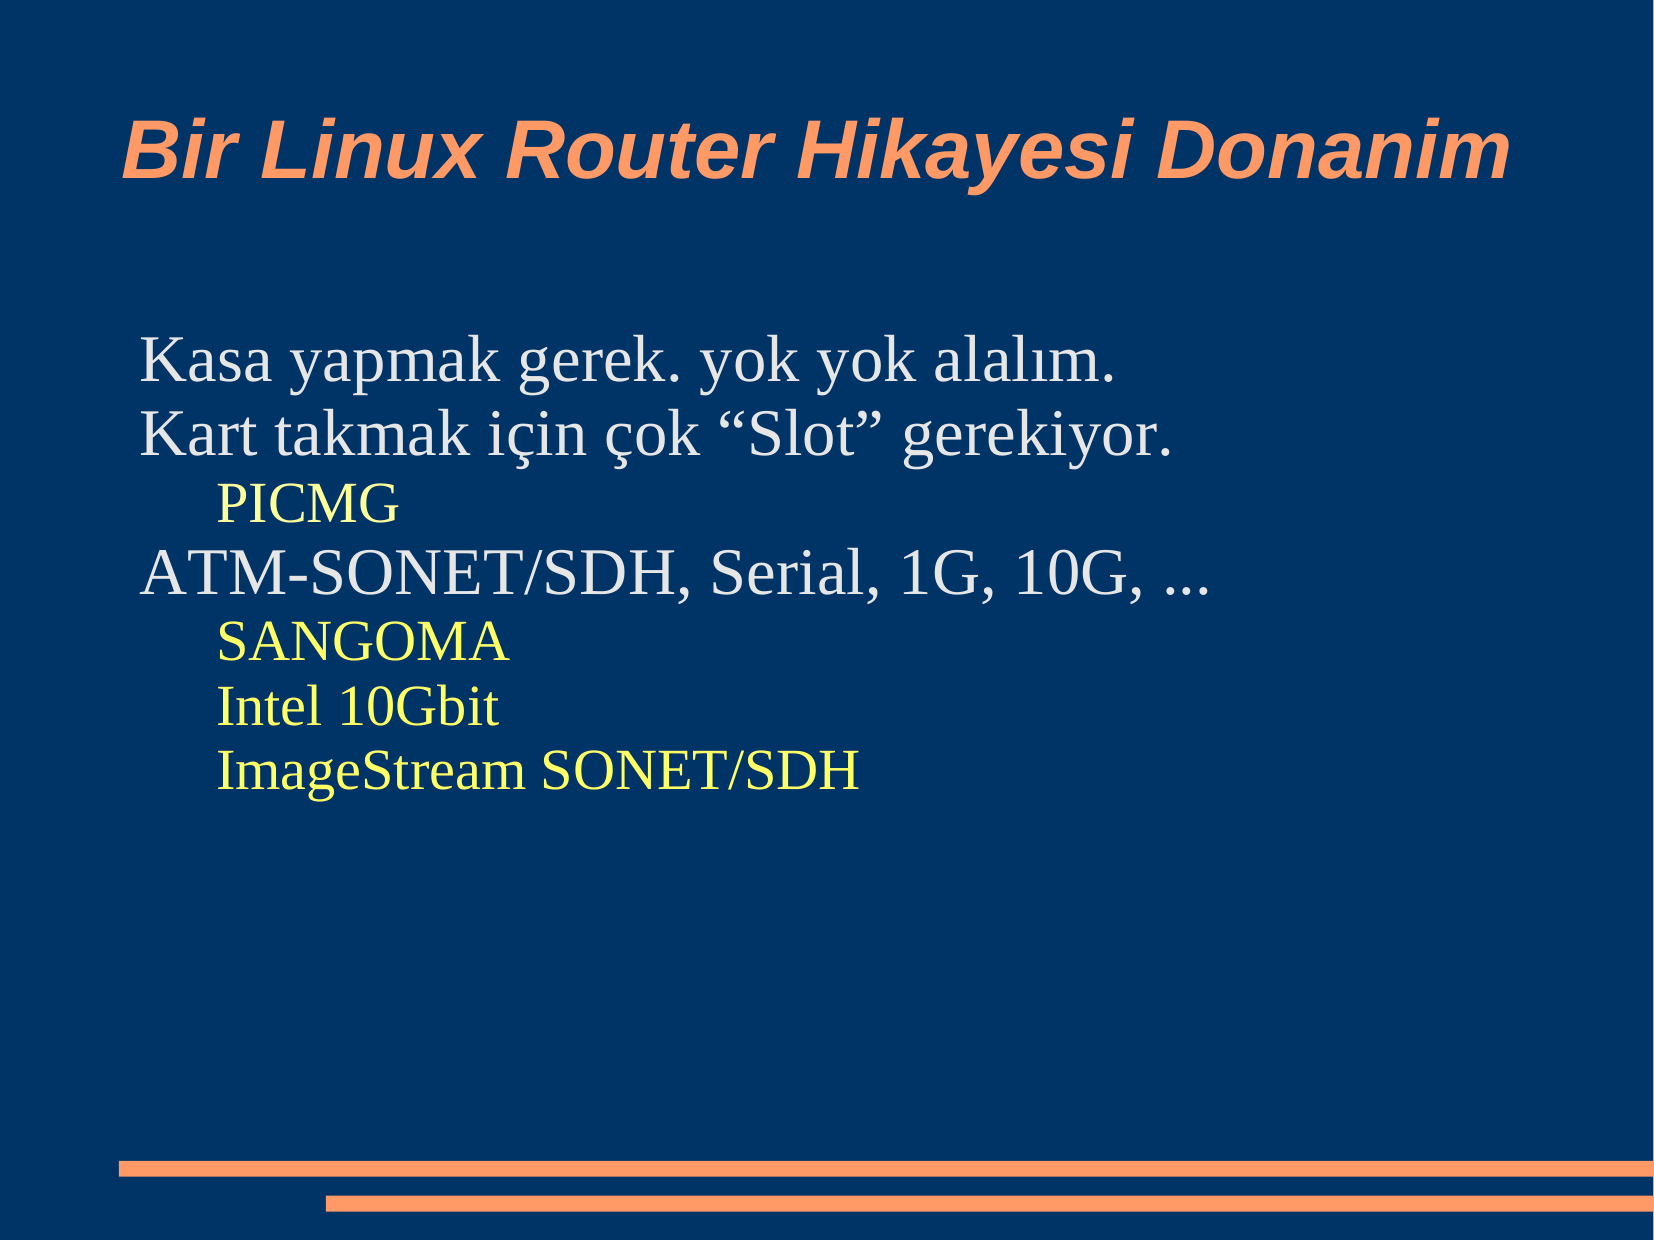

Bir Linux Router Hikayesi Donanim
# Kasa yapmak gerek. yok yok alalım.
Kart takmak için çok “Slot” gerekiyor.
PICMG
ATM-SONET/SDH, Serial, 1G, 10G, ...
SANGOMA
Intel 10Gbit
ImageStream SONET/SDH